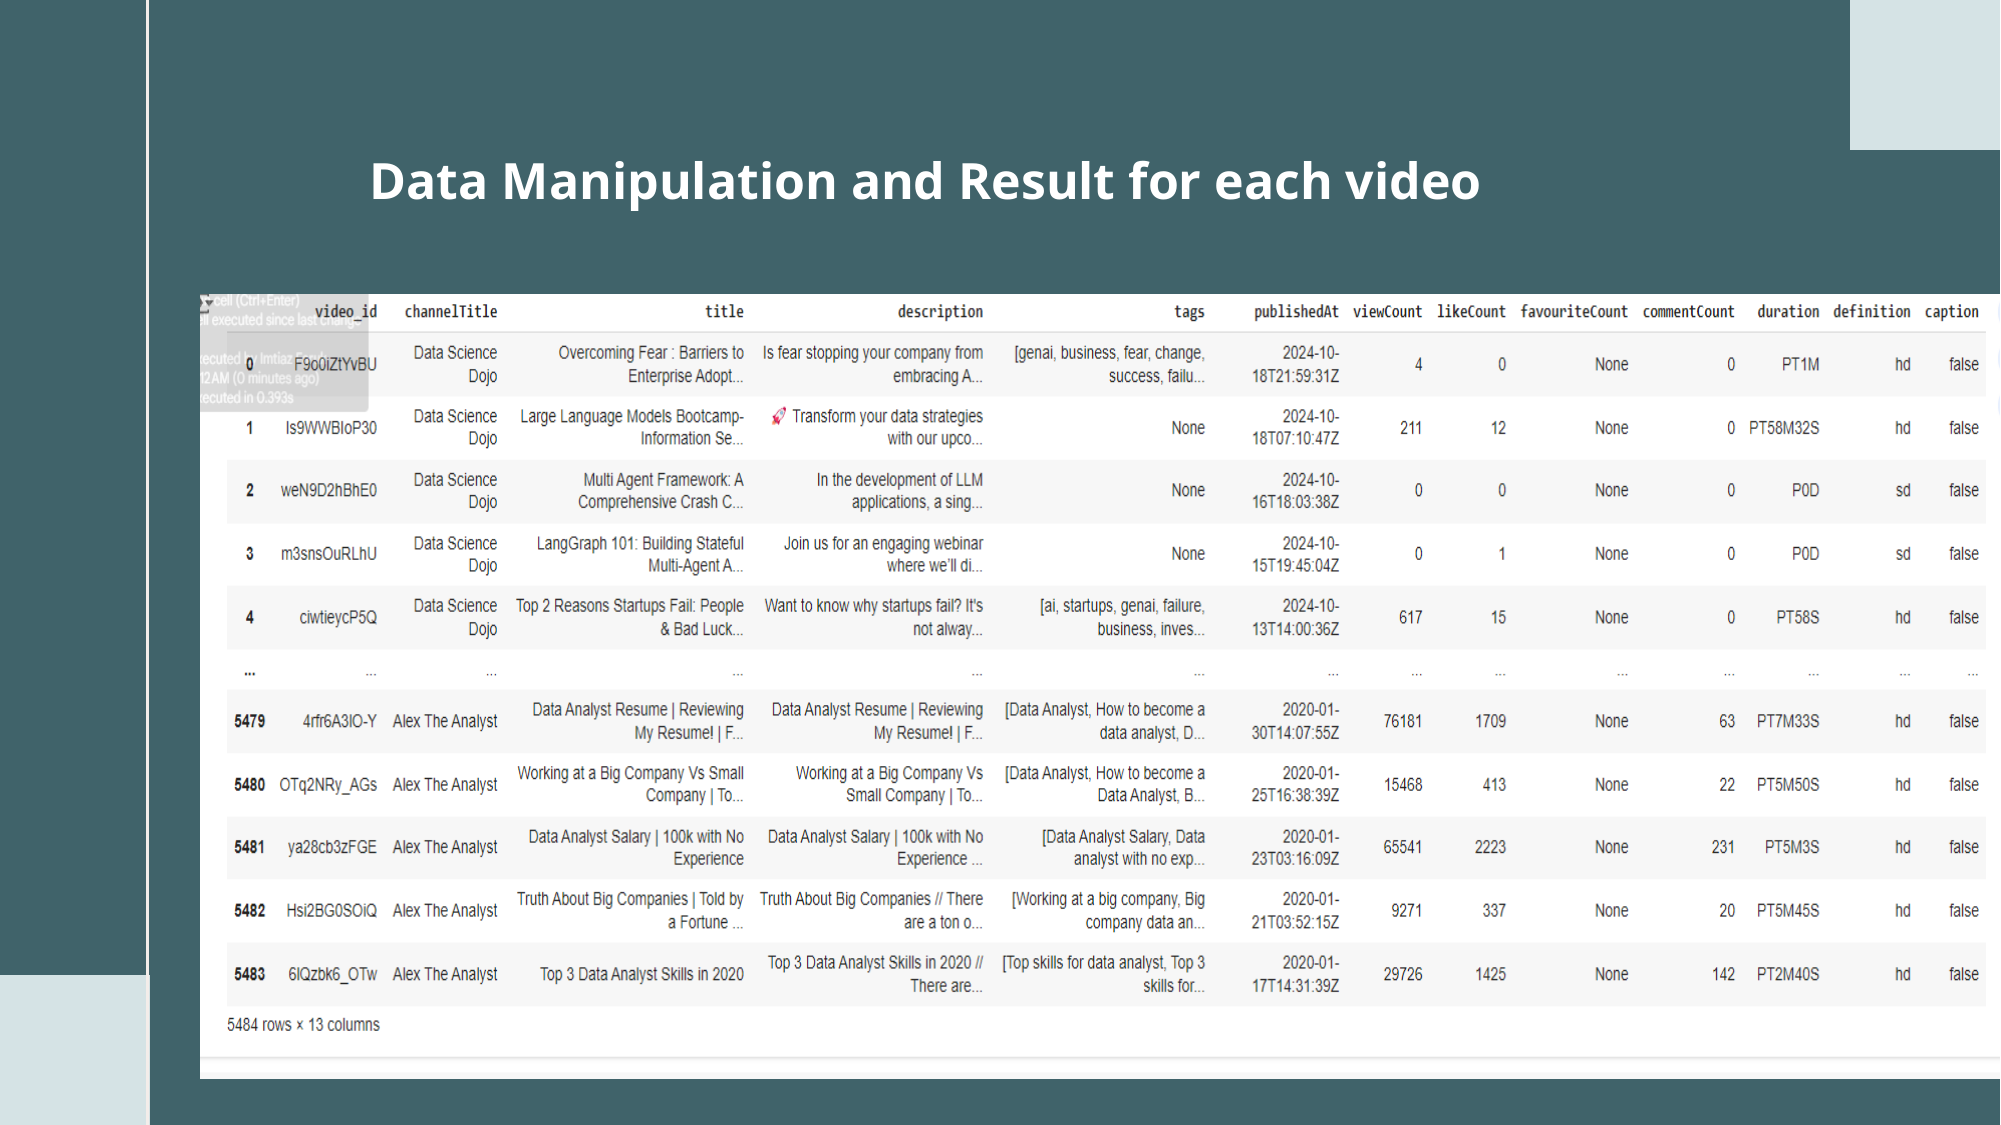

Data Manipulation and Result for each video